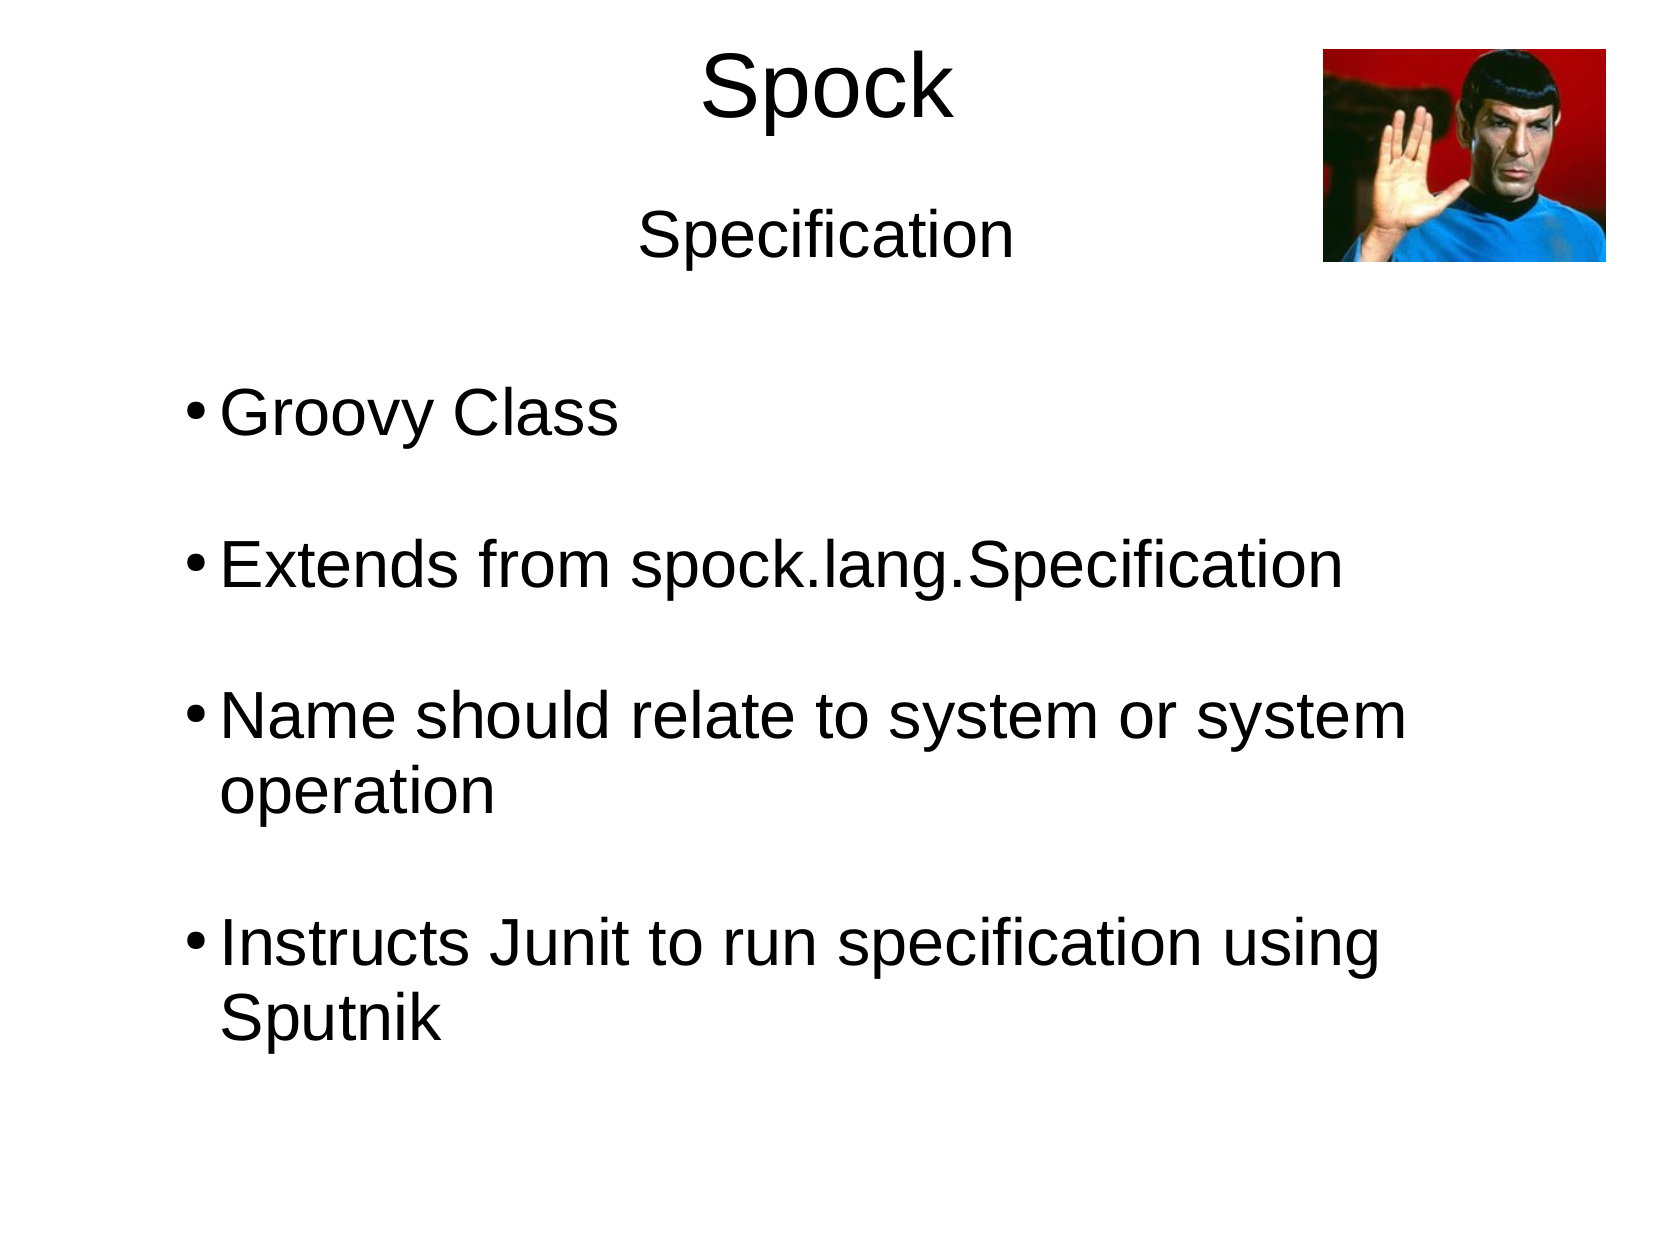

# Spock Specification
Groovy Class
Extends from spock.lang.Specification
Name should relate to system or system operation
Instructs Junit to run specification using Sputnik